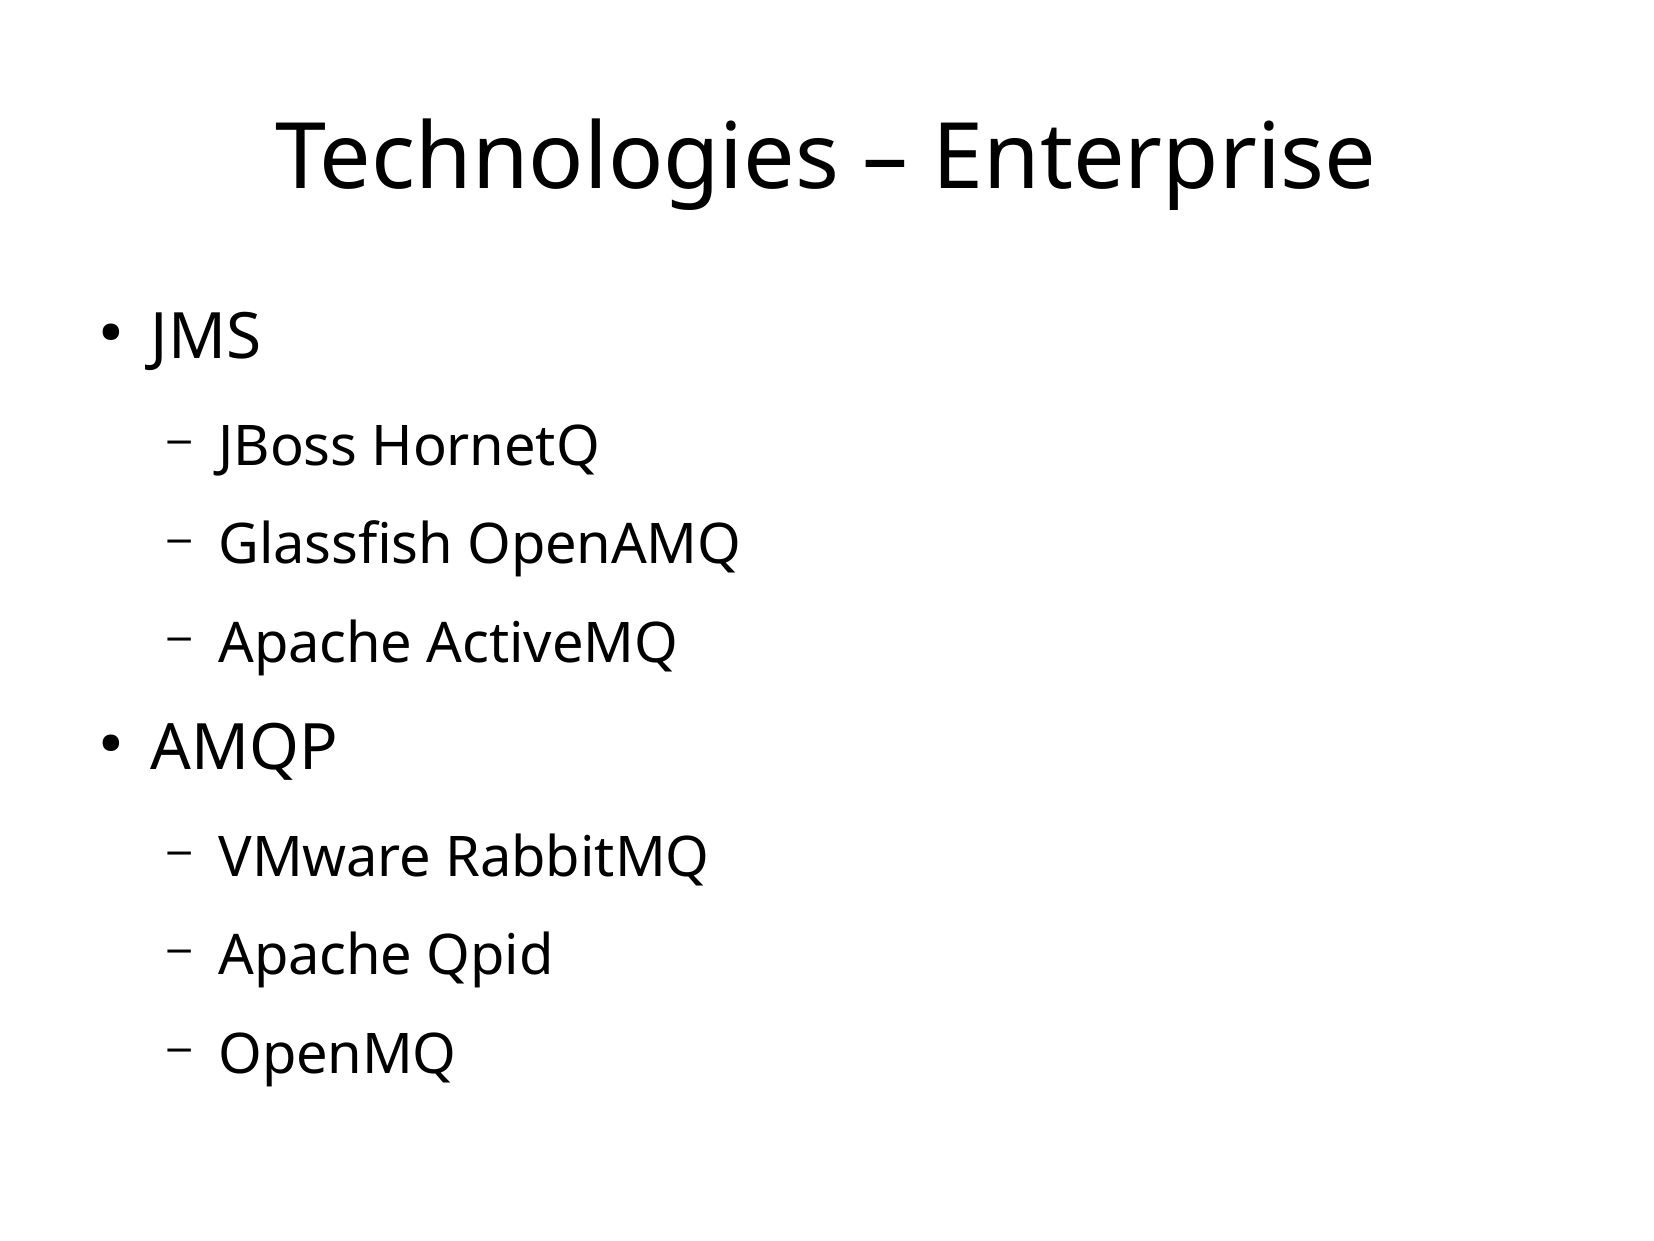

# Technologies – Enterprise
JMS
JBoss HornetQ
Glassfish OpenAMQ
Apache ActiveMQ
AMQP
VMware RabbitMQ
Apache Qpid
OpenMQ